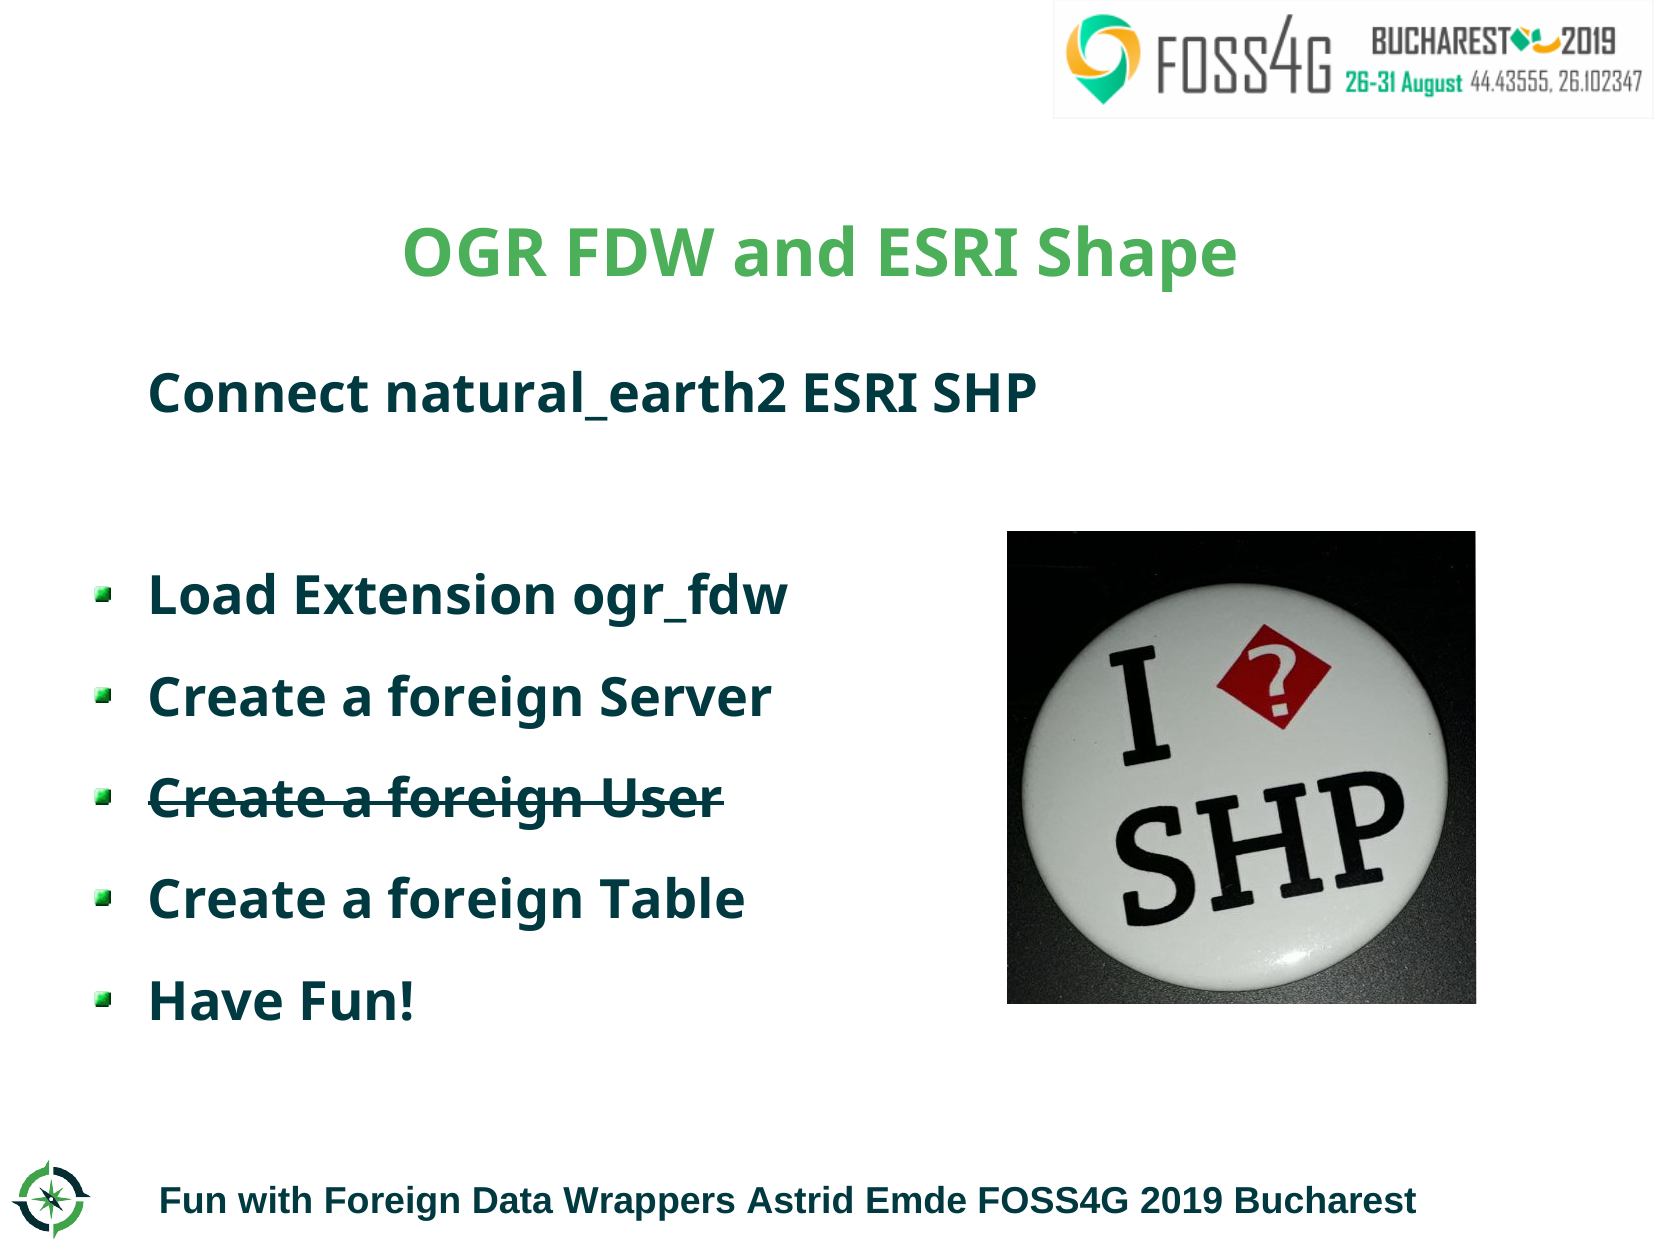

# OGR FDW and ESRI Shape
Connect natural_earth2 ESRI SHP
Load Extension ogr_fdw
Create a foreign Server
Create a foreign User
Create a foreign Table
Have Fun!